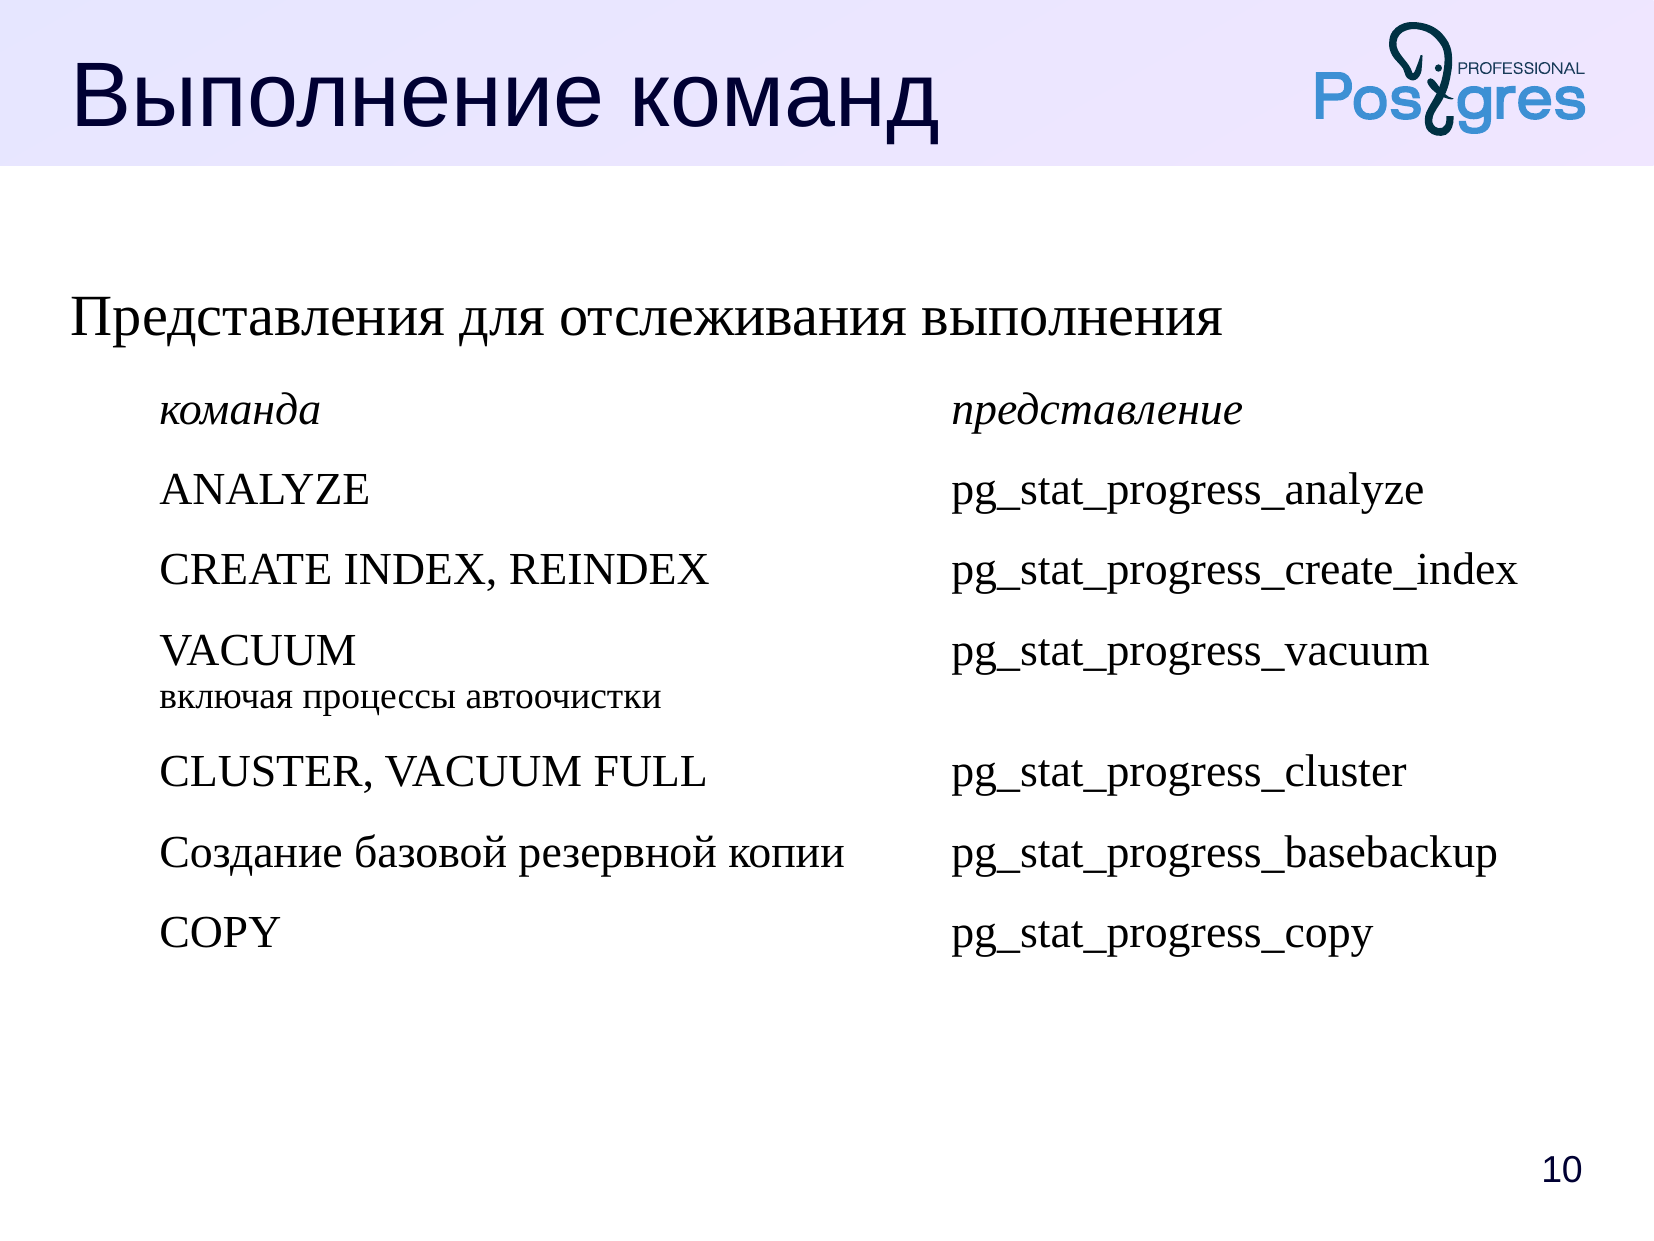

# Выполнение команд
Представления для отслеживания выполнения
команда	представление
ANALYZE 	pg_stat_progress_analyze
CREATE INDEX, REINDEX	pg_stat_progress_create_index
VACUUM	pg_stat_progress_vacuum
включая процессы автоочистки
CLUSTER, VACUUM FULL	pg_stat_progress_cluster
Создание базовой резервной копии	pg_stat_progress_basebackup
COPY	pg_stat_progress_copy